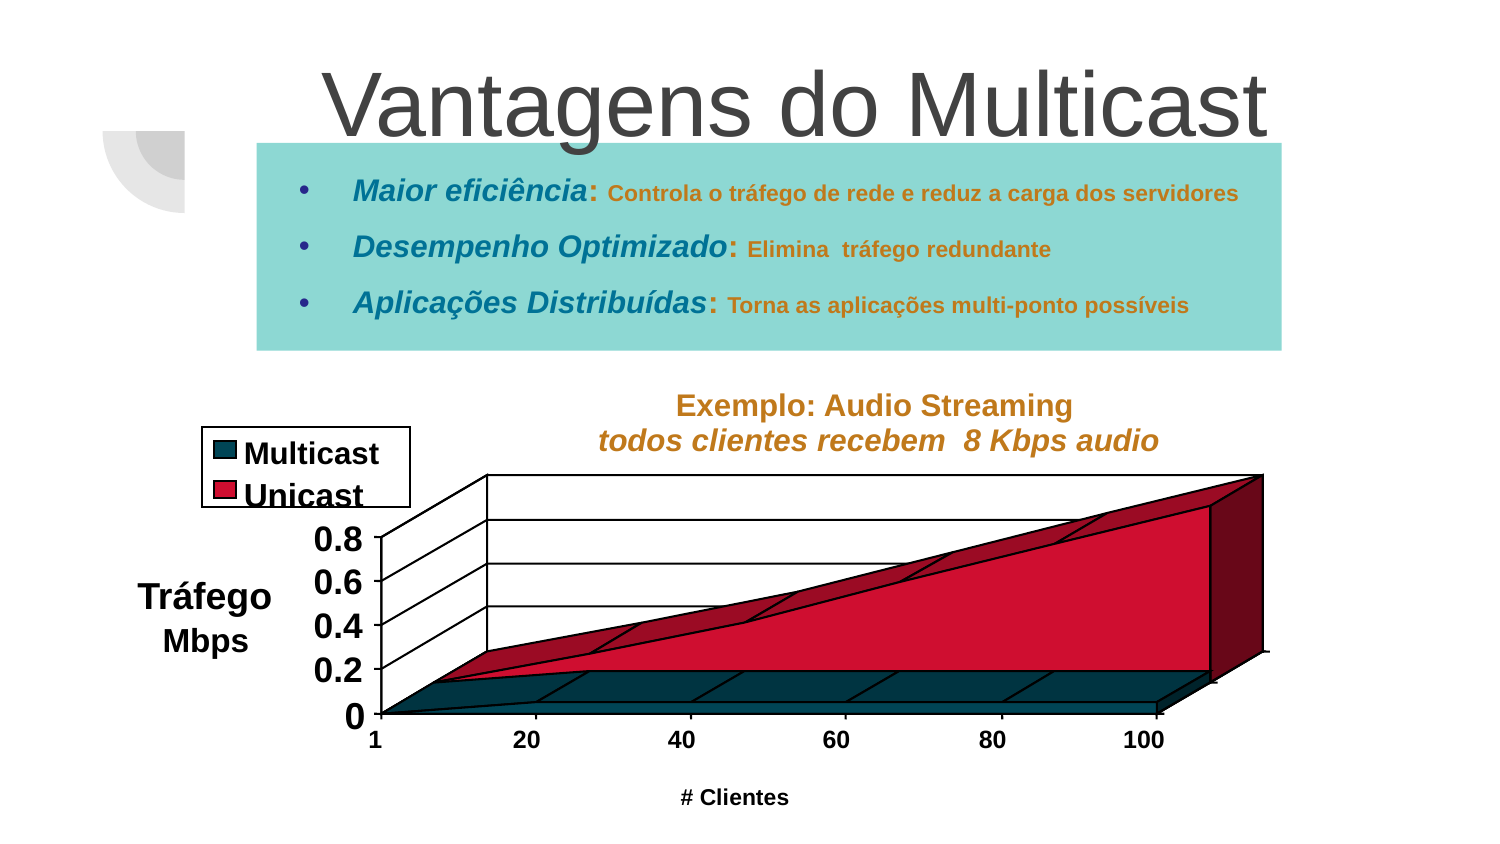

# Vantagens do Multicast
Maior eficiência: Controla o tráfego de rede e reduz a carga dos servidores
Desempenho Optimizado: Elimina tráfego redundante
Aplicações Distribuídas: Torna as aplicações multi-ponto possíveis
Exemplo: Audio Streaming
 todos clientes recebem 8 Kbps audio
Multicast
Unicast
0.8
0.6
Tráfego
0.4
Mbps
0.2
0
1
20
40
60
80
100
# Clientes